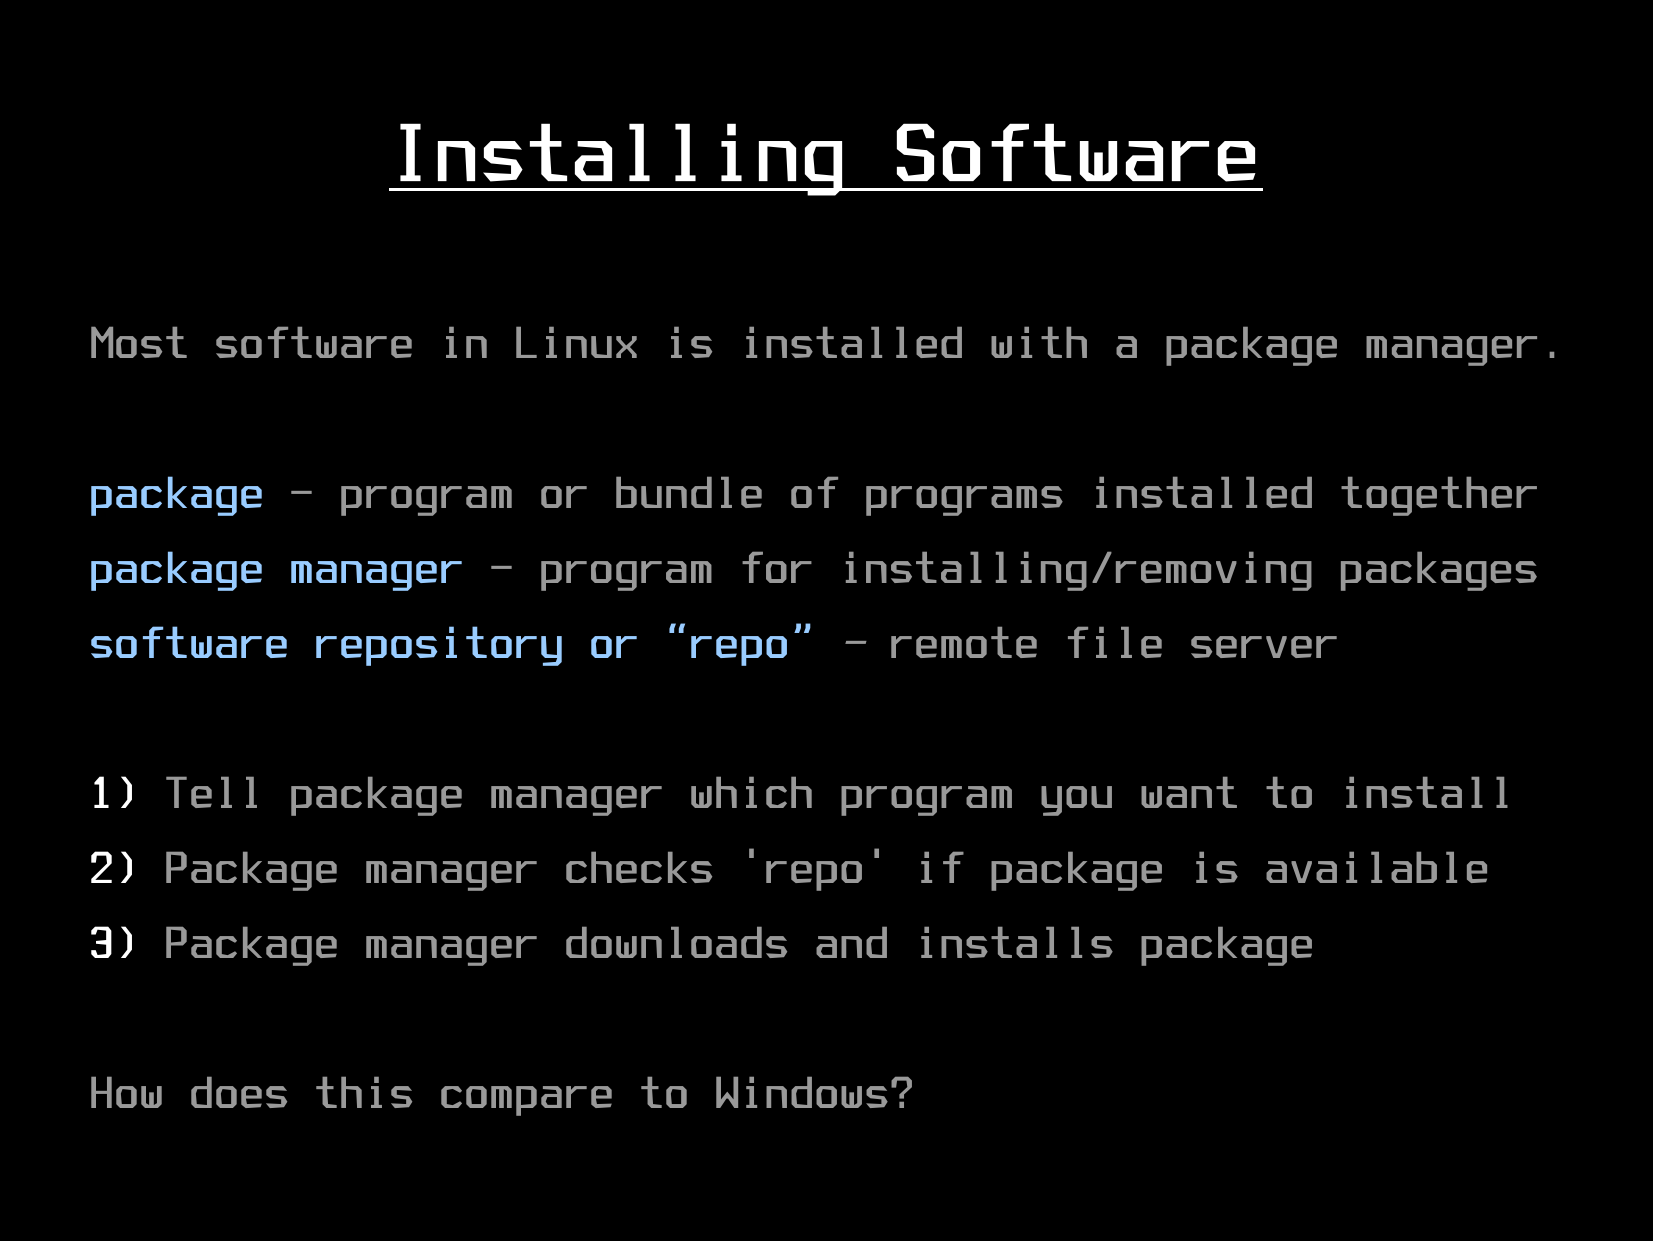

# Installing Software
Most software in Linux is installed with a package manager.
package - program or bundle of programs installed together
package manager - program for installing/removing packages
software repository or “repo” - remote file server
 Tell package manager which program you want to install
 Package manager checks 'repo' if package is available
 Package manager downloads and installs package
How does this compare to Windows?